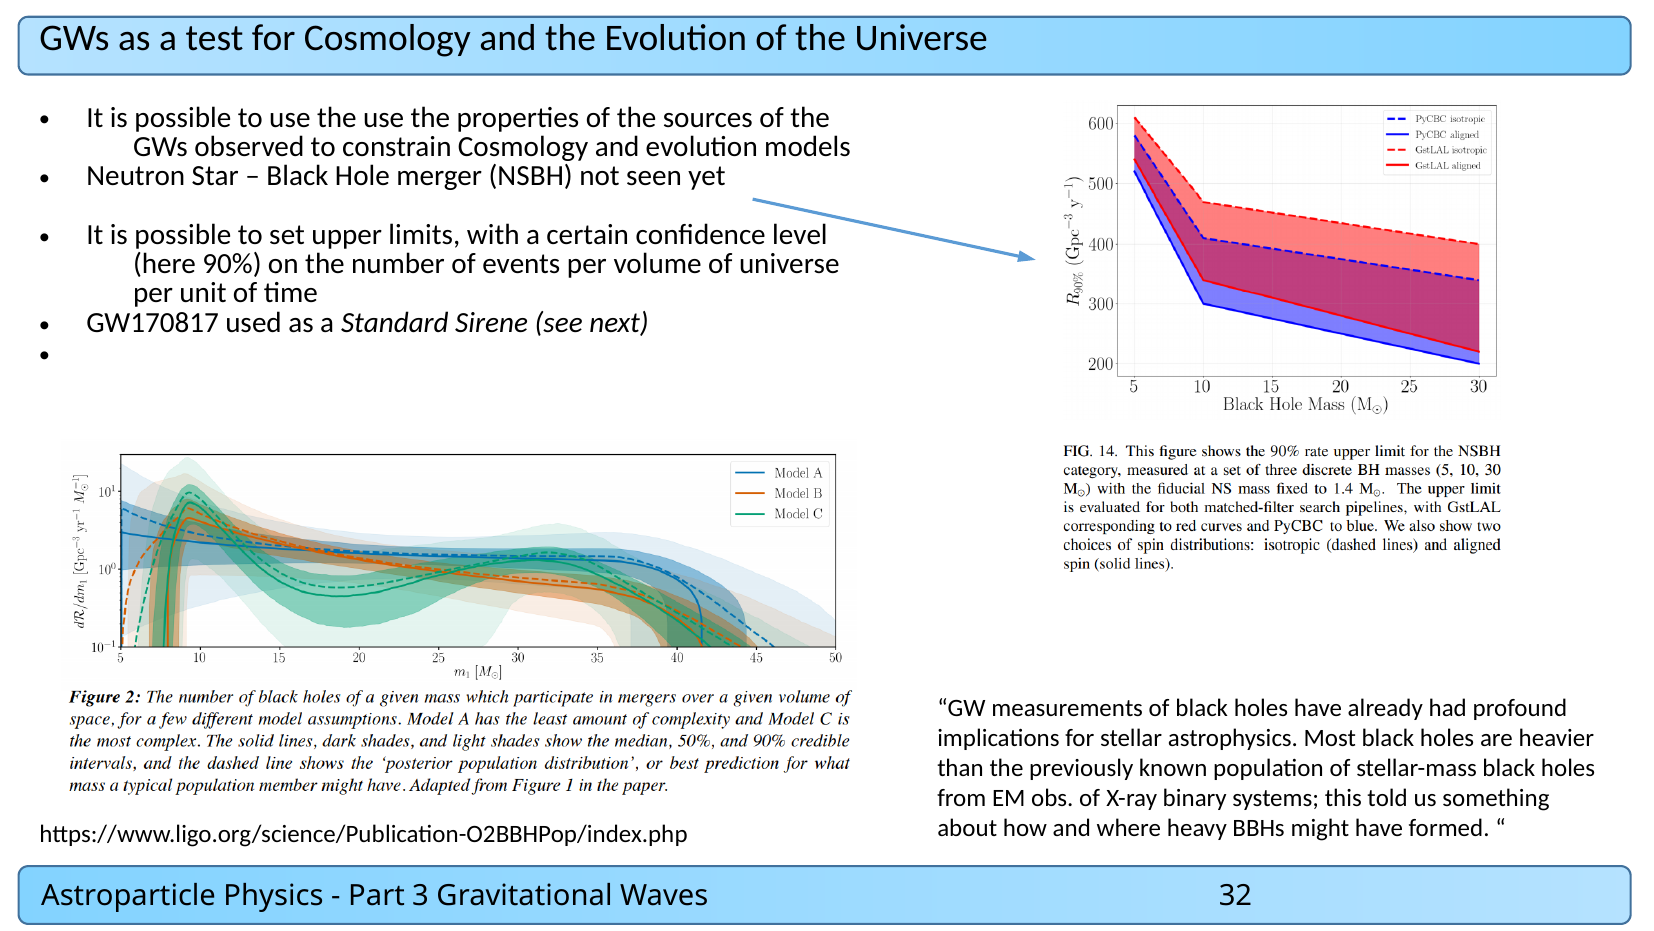

GWs as a test for Cosmology and the Evolution of the Universe
It is possible to use the use the properties of the sources of the GWs observed to constrain Cosmology and evolution models
Neutron Star – Black Hole merger (NSBH) not seen yet
It is possible to set upper limits, with a certain confidence level (here 90%) on the number of events per volume of universe per unit of time
GW170817 used as a Standard Sirene (see next)
“GW measurements of black holes have already had profound implications for stellar astrophysics. Most black holes are heavier than the previously known population of stellar-mass black holes from EM obs. of X-ray binary systems; this told us something about how and where heavy BBHs might have formed. “
https://www.ligo.org/science/Publication-O2BBHPop/index.php
Astroparticle Physics - Part 3 Gravitational Waves